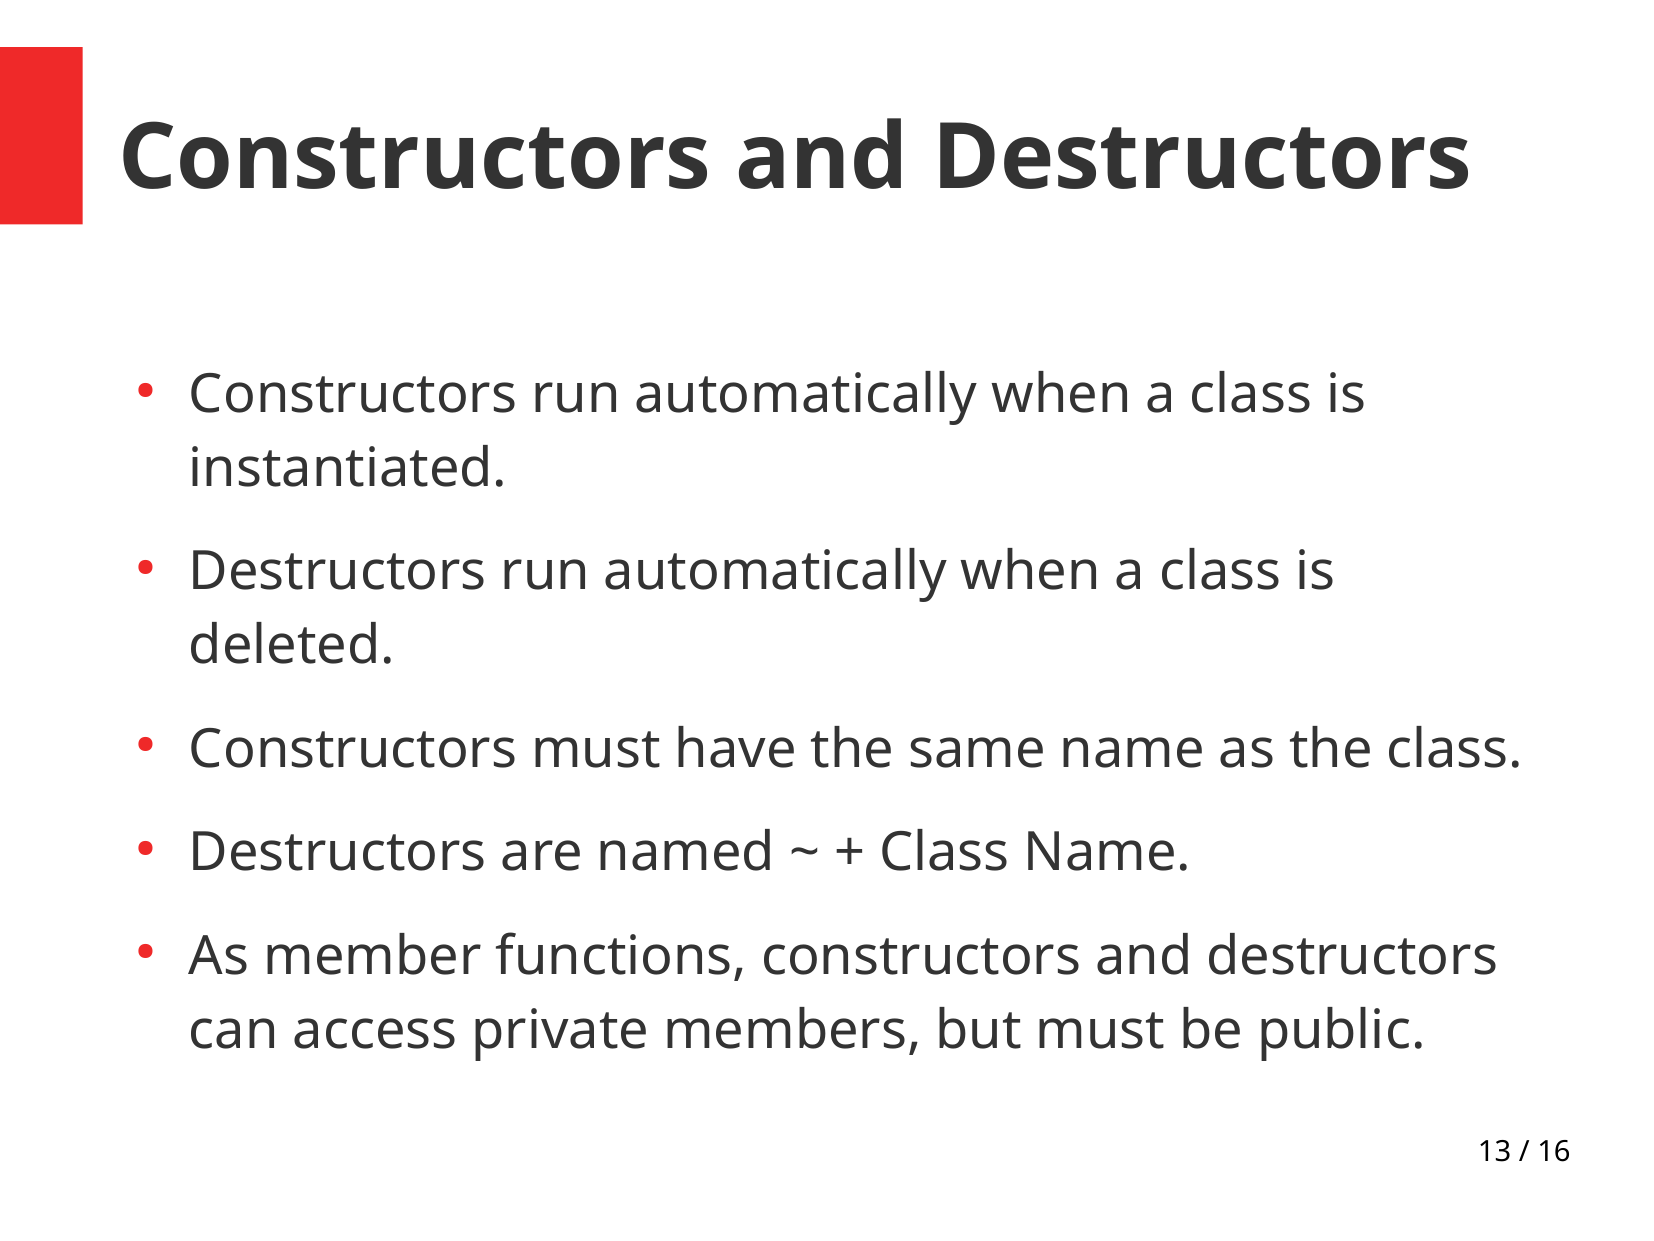

# Constructors and Destructors
Constructors run automatically when a class is instantiated.
Destructors run automatically when a class is deleted.
Constructors must have the same name as the class.
Destructors are named ~ + Class Name.
As member functions, constructors and destructors can access private members, but must be public.
13